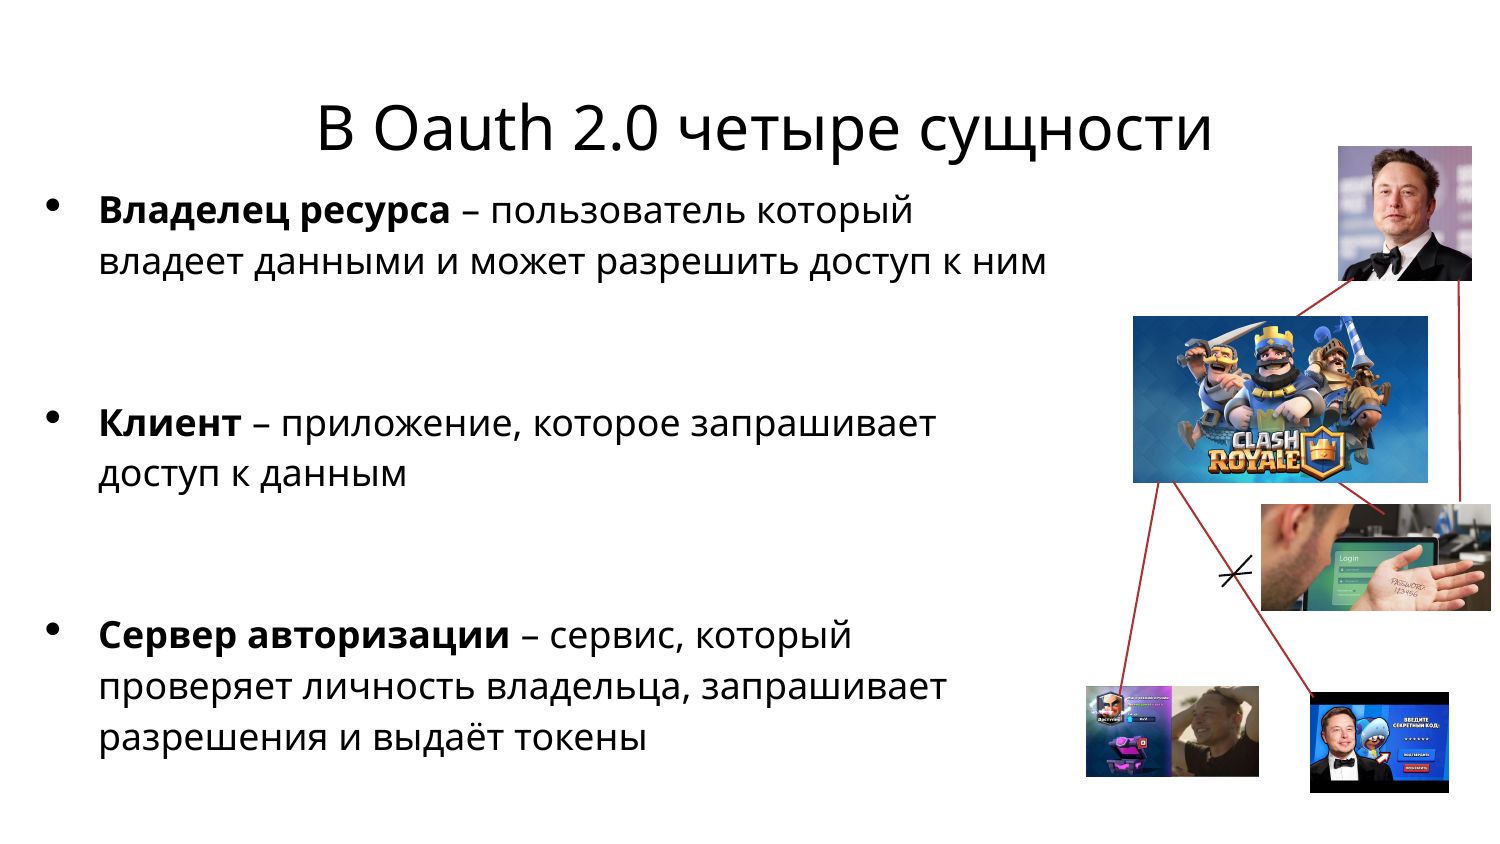

# В Oauth 2.0 четыре сущности
Владелец ресурса – пользователь который владеет данными и может разрешить доступ к ним
Клиент – приложение, которое запрашивает доступ к данным
Сервер авторизации – сервис, который проверяет личность владельца, запрашивает разрешения и выдаёт токены
Ресурсный сервер – сервер, который хранит данные и предоставляет к ним доступ по токену